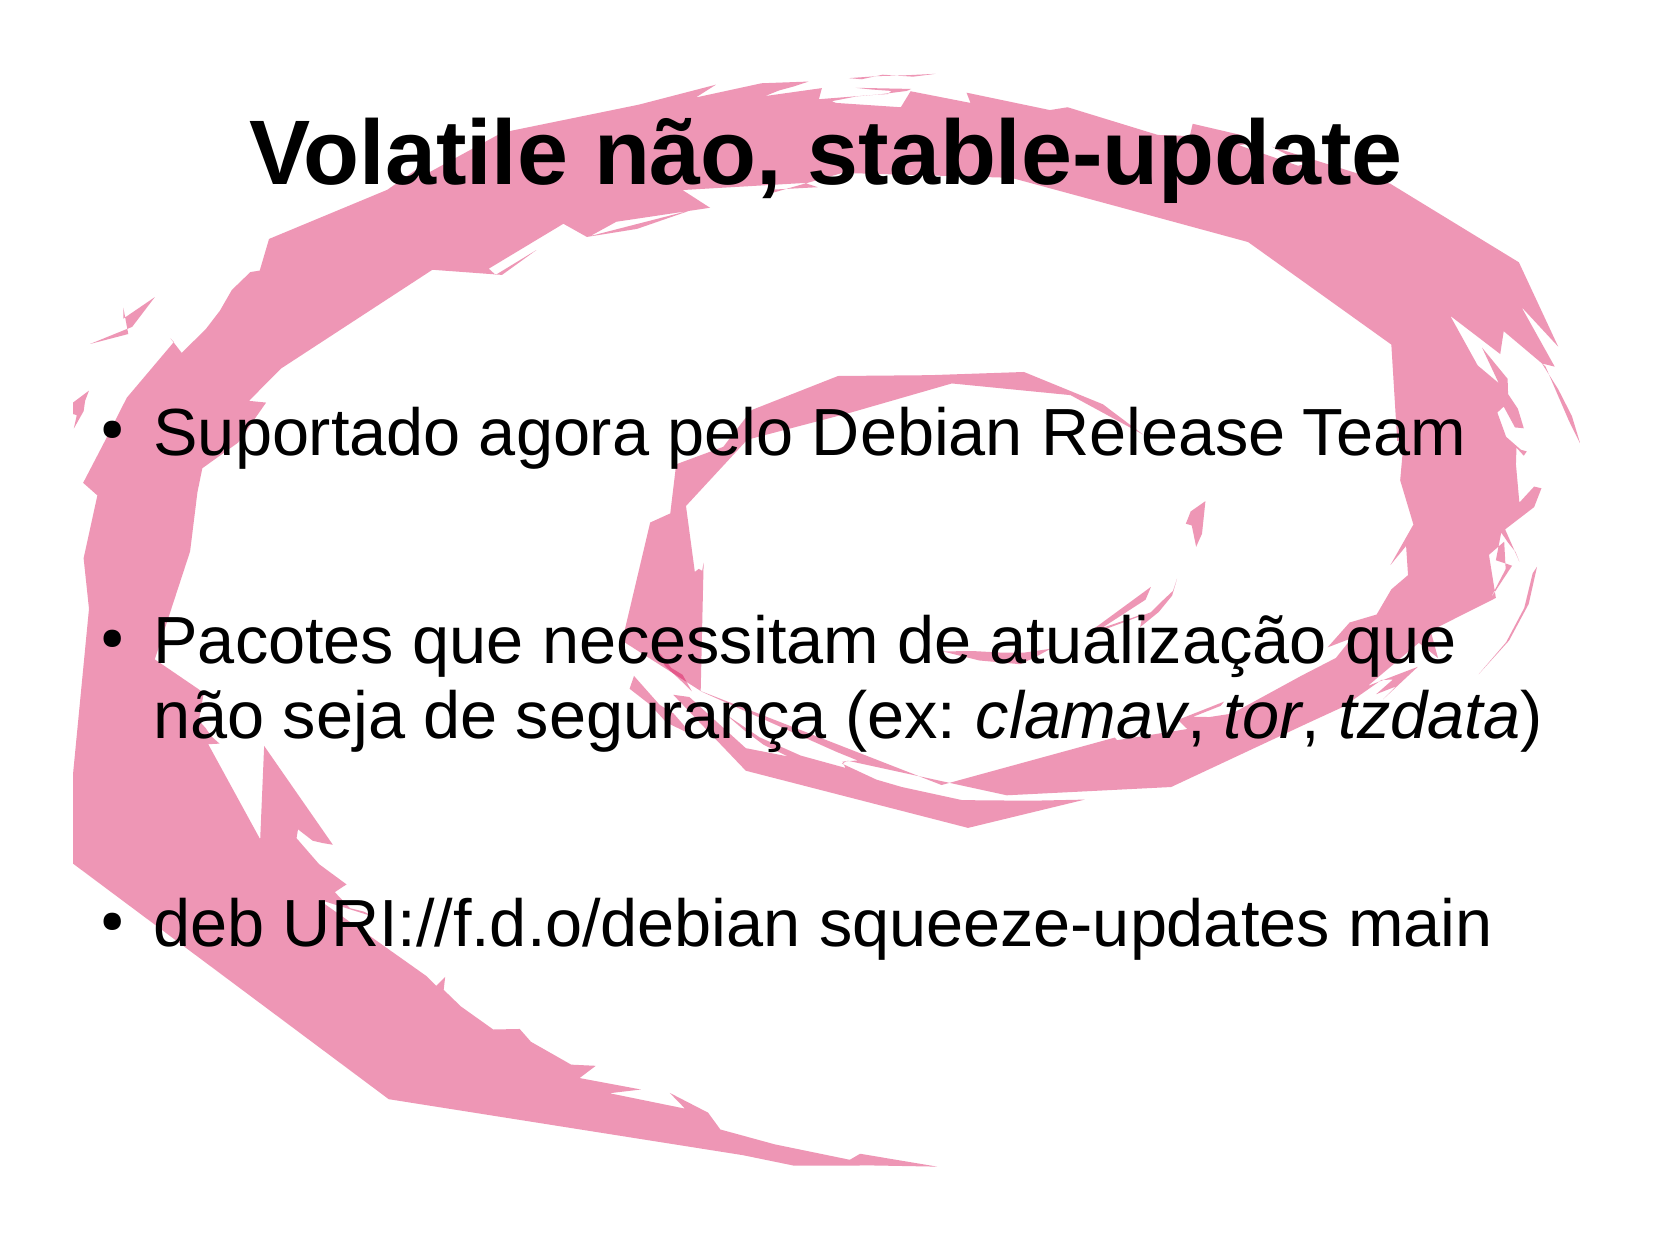

# Volatile não, stable-update
Suportado agora pelo Debian Release Team
Pacotes que necessitam de atualização que não seja de segurança (ex: clamav, tor, tzdata)
deb URI://f.d.o/debian squeeze-updates main